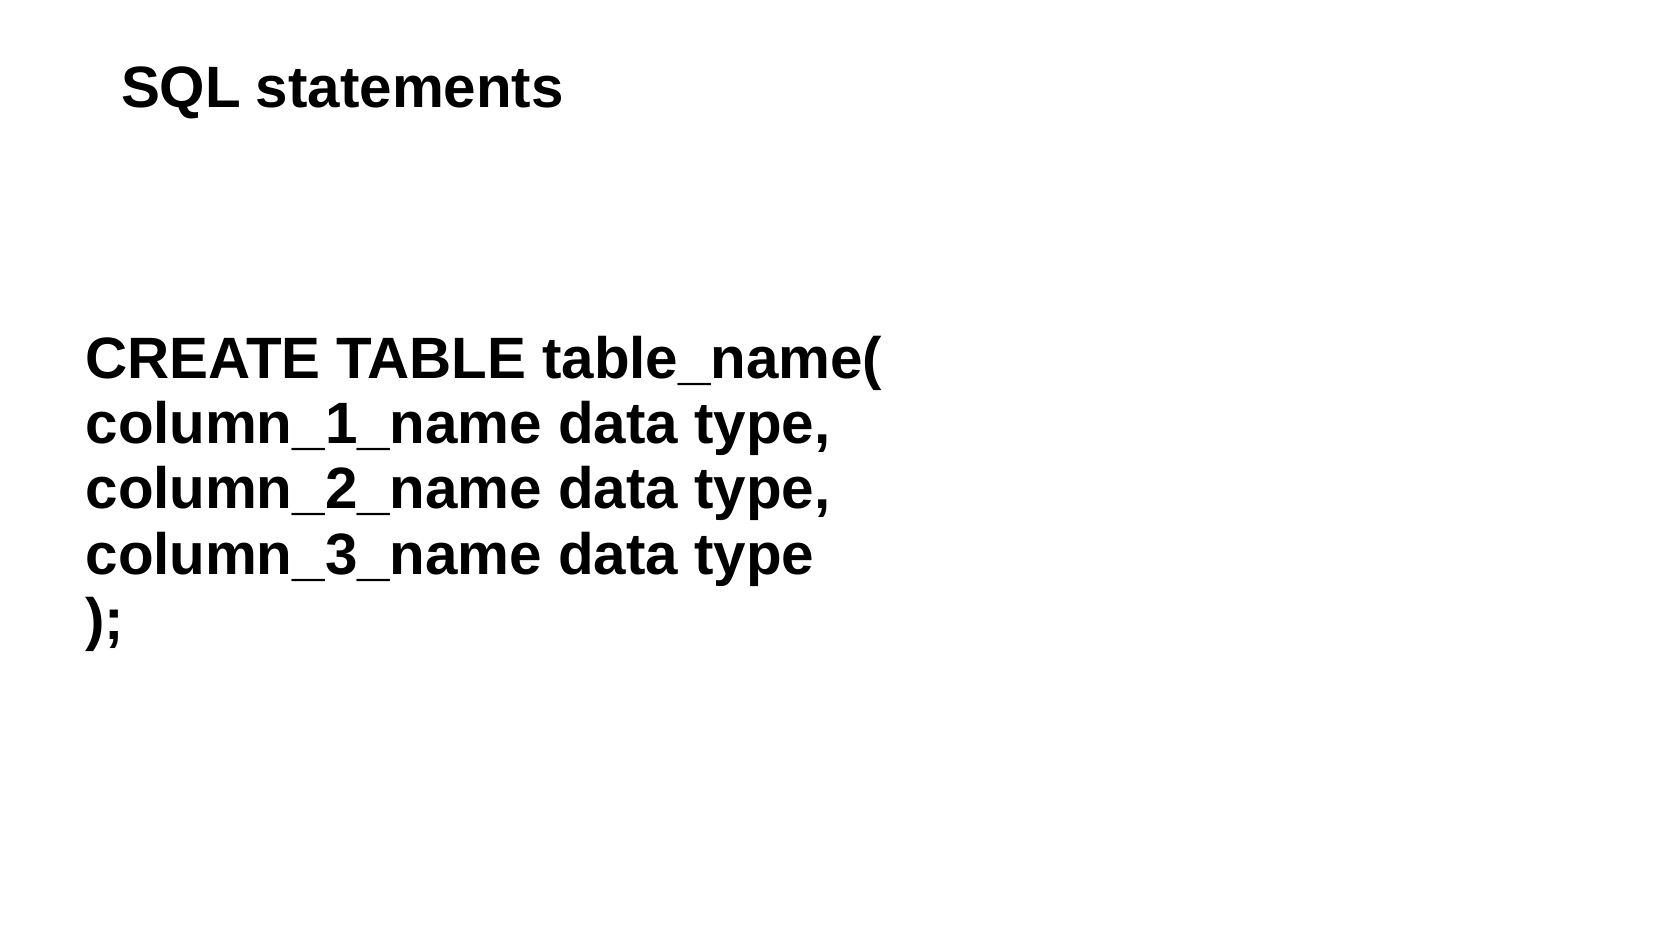

SQL statements
CREATE TABLE table_name(
column_1_name data type,
column_2_name data type,
column_3_name data type
);